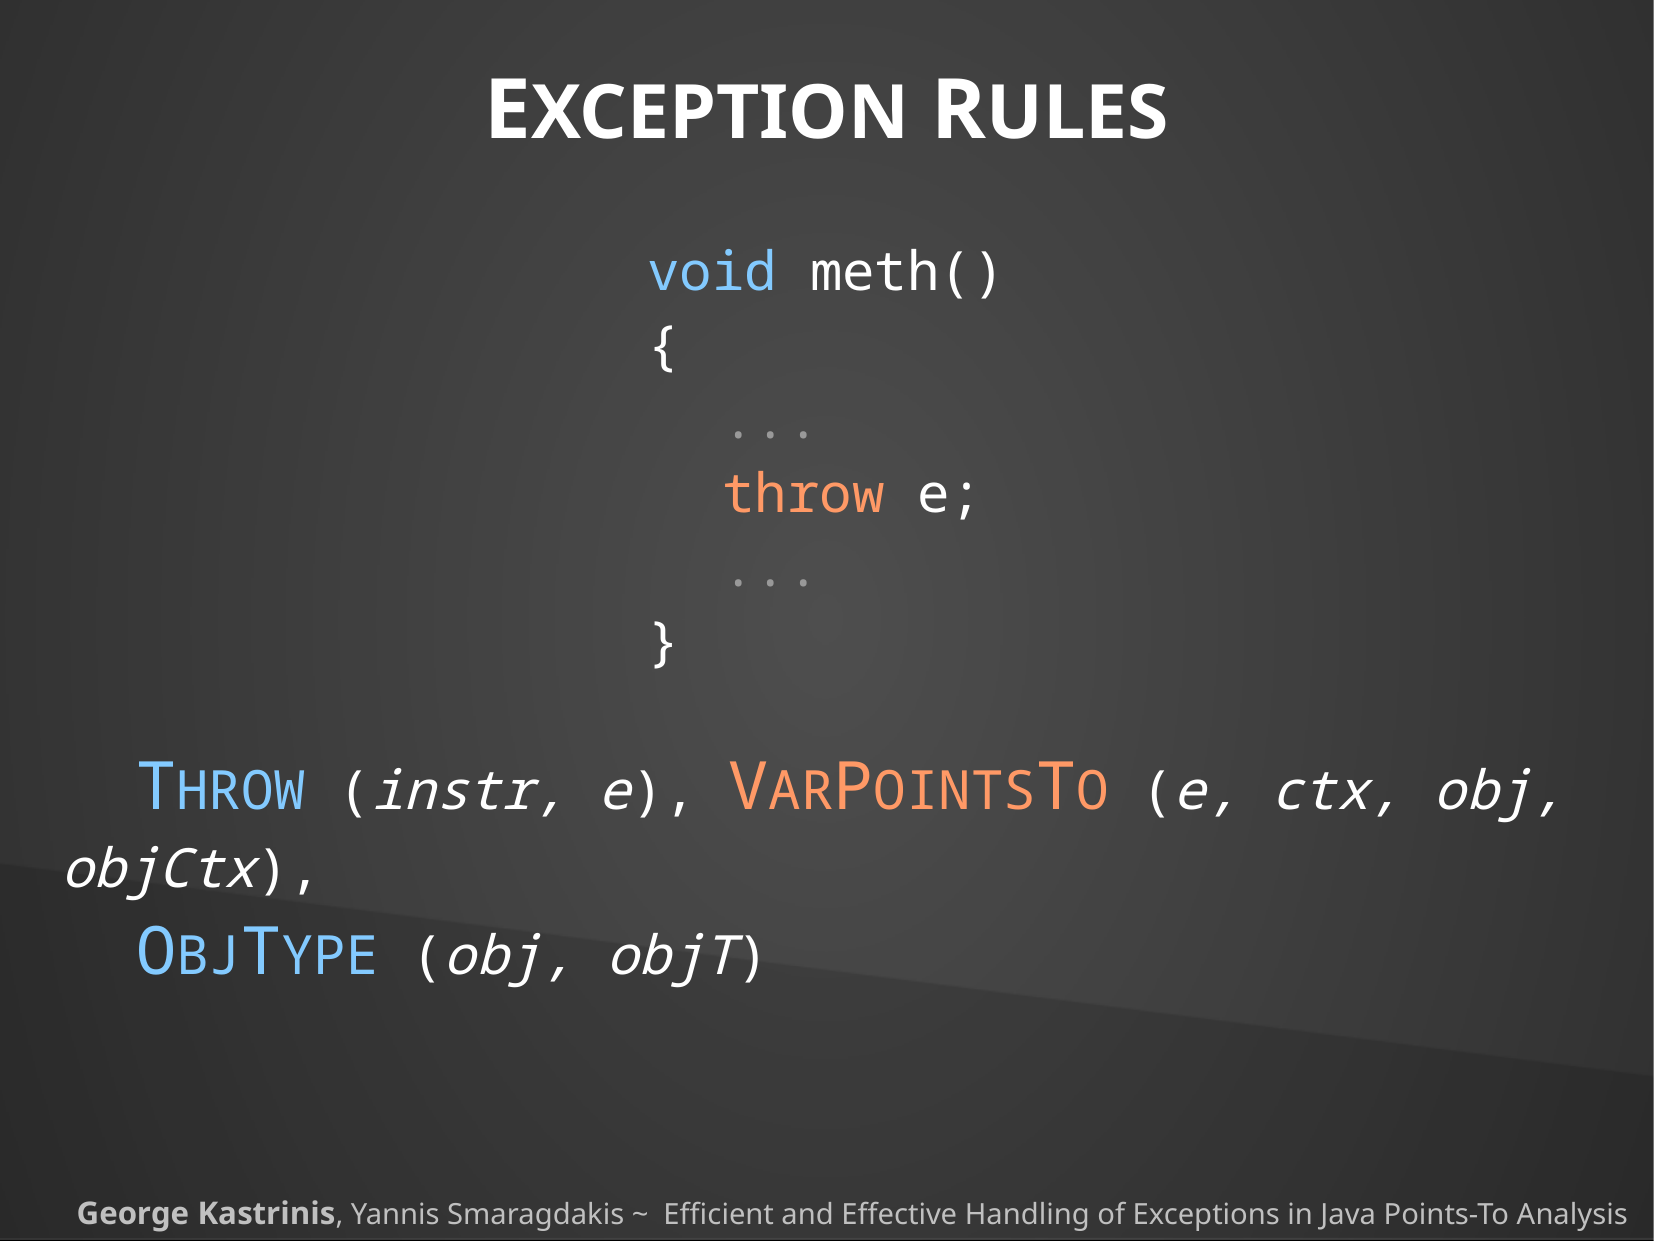

EXCEPTION RULES
void meth() {
	...
	throw e;
	...
}
	THROW (instr, e), VARPOINTSTO (e, ctx, obj, objCtx),
	OBJTYPE (obj, objT)